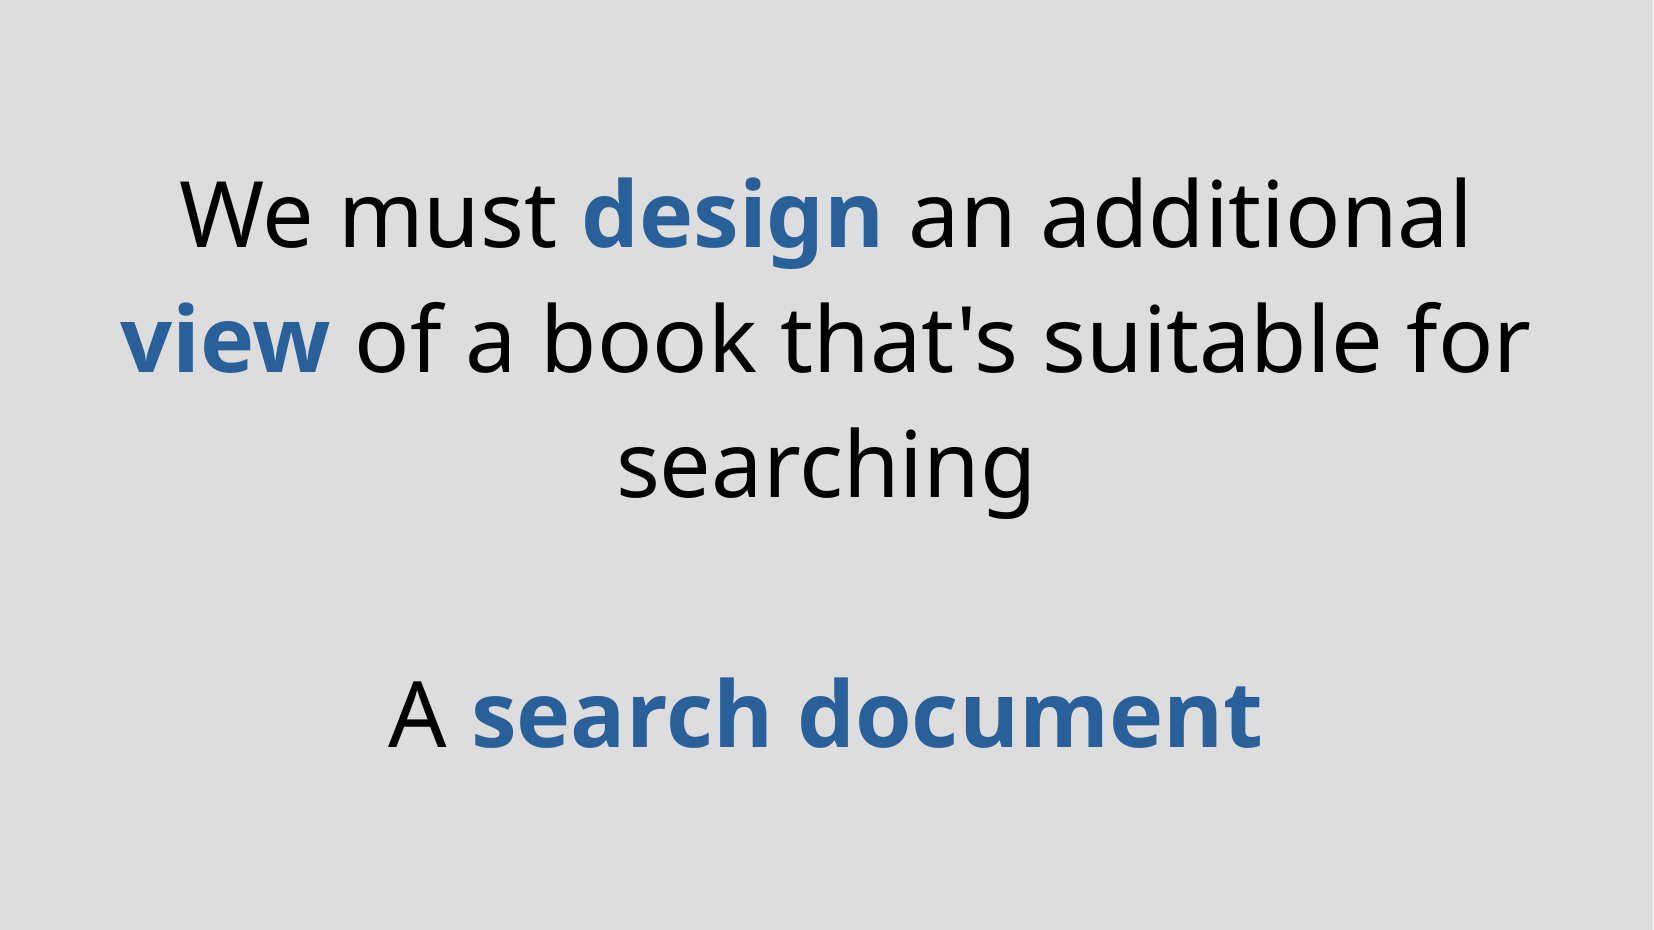

# We must design an additional
view of a book that's suitable for searching
A search document